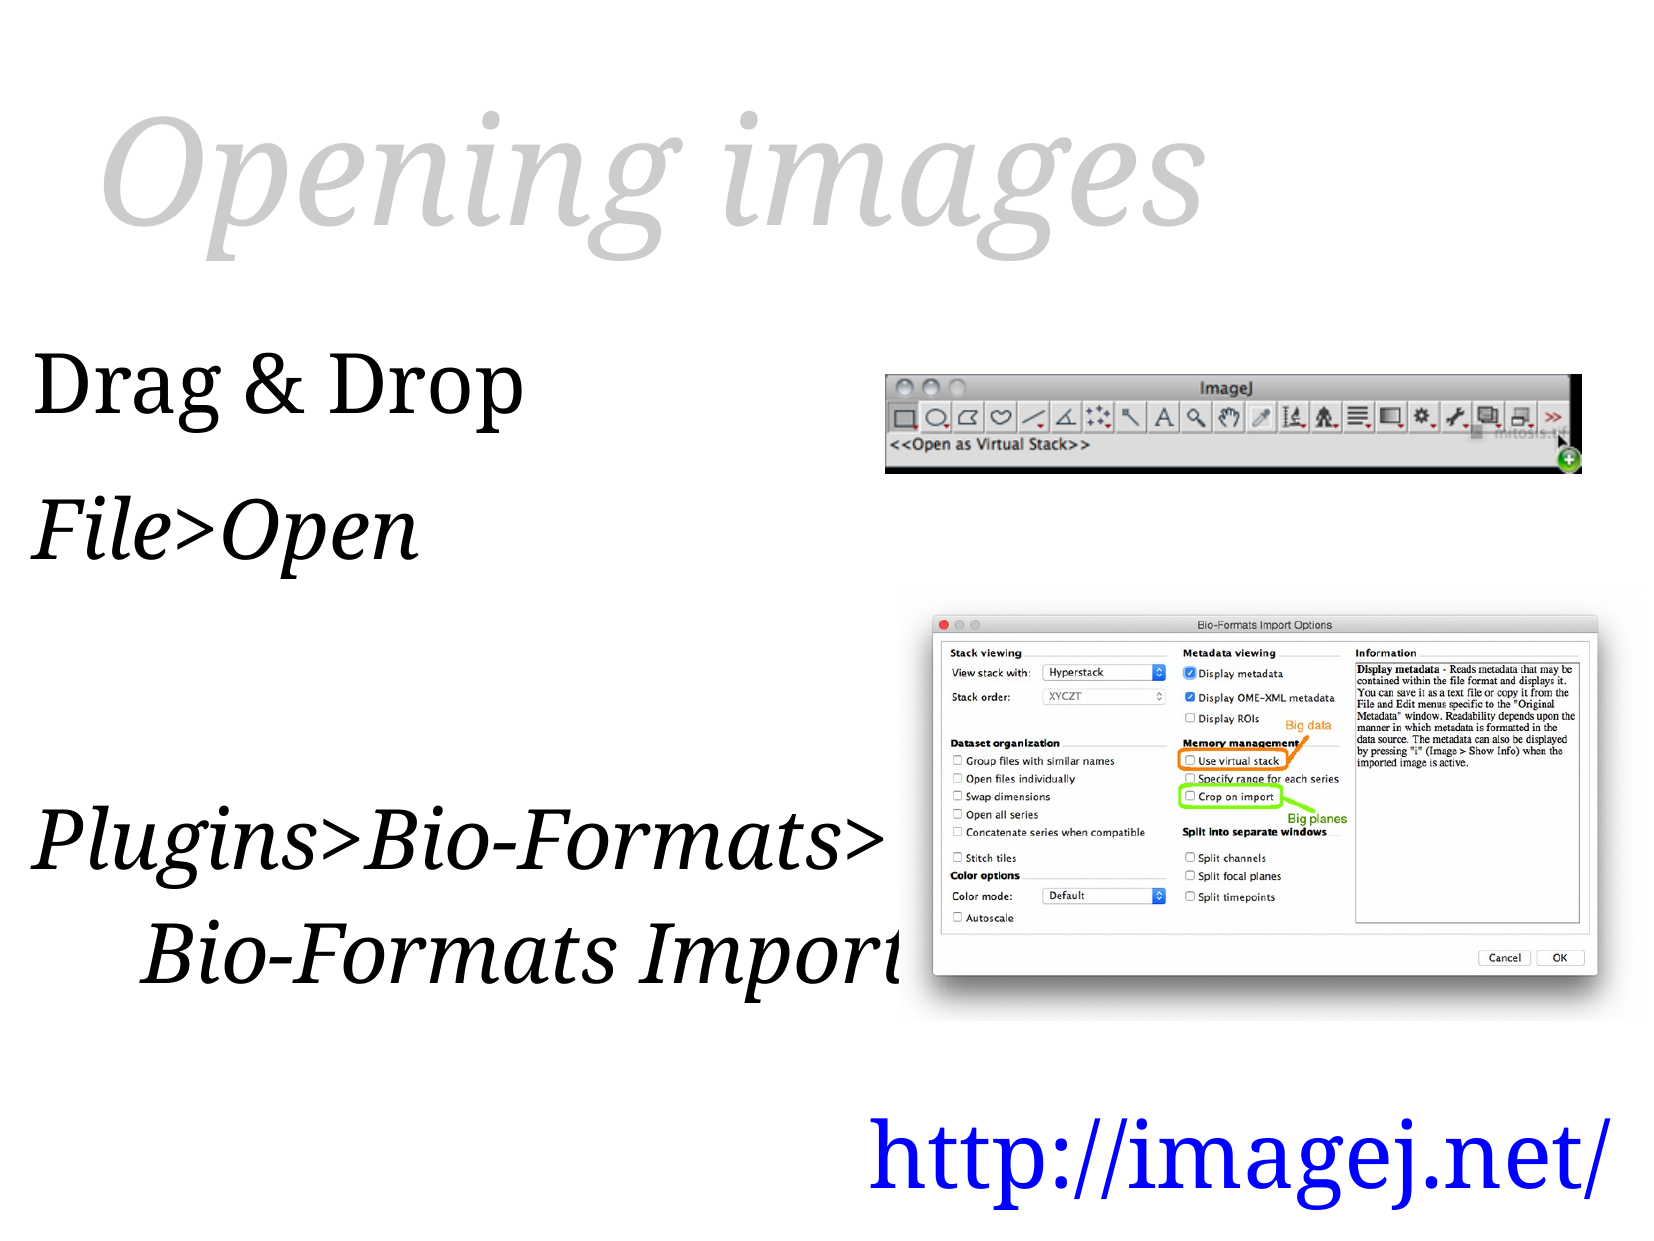

Opening images
Drag & Drop
File>Open
Plugins>Bio-Formats>
 Bio-Formats Importer
http://imagej.net/Importing_Image_Files